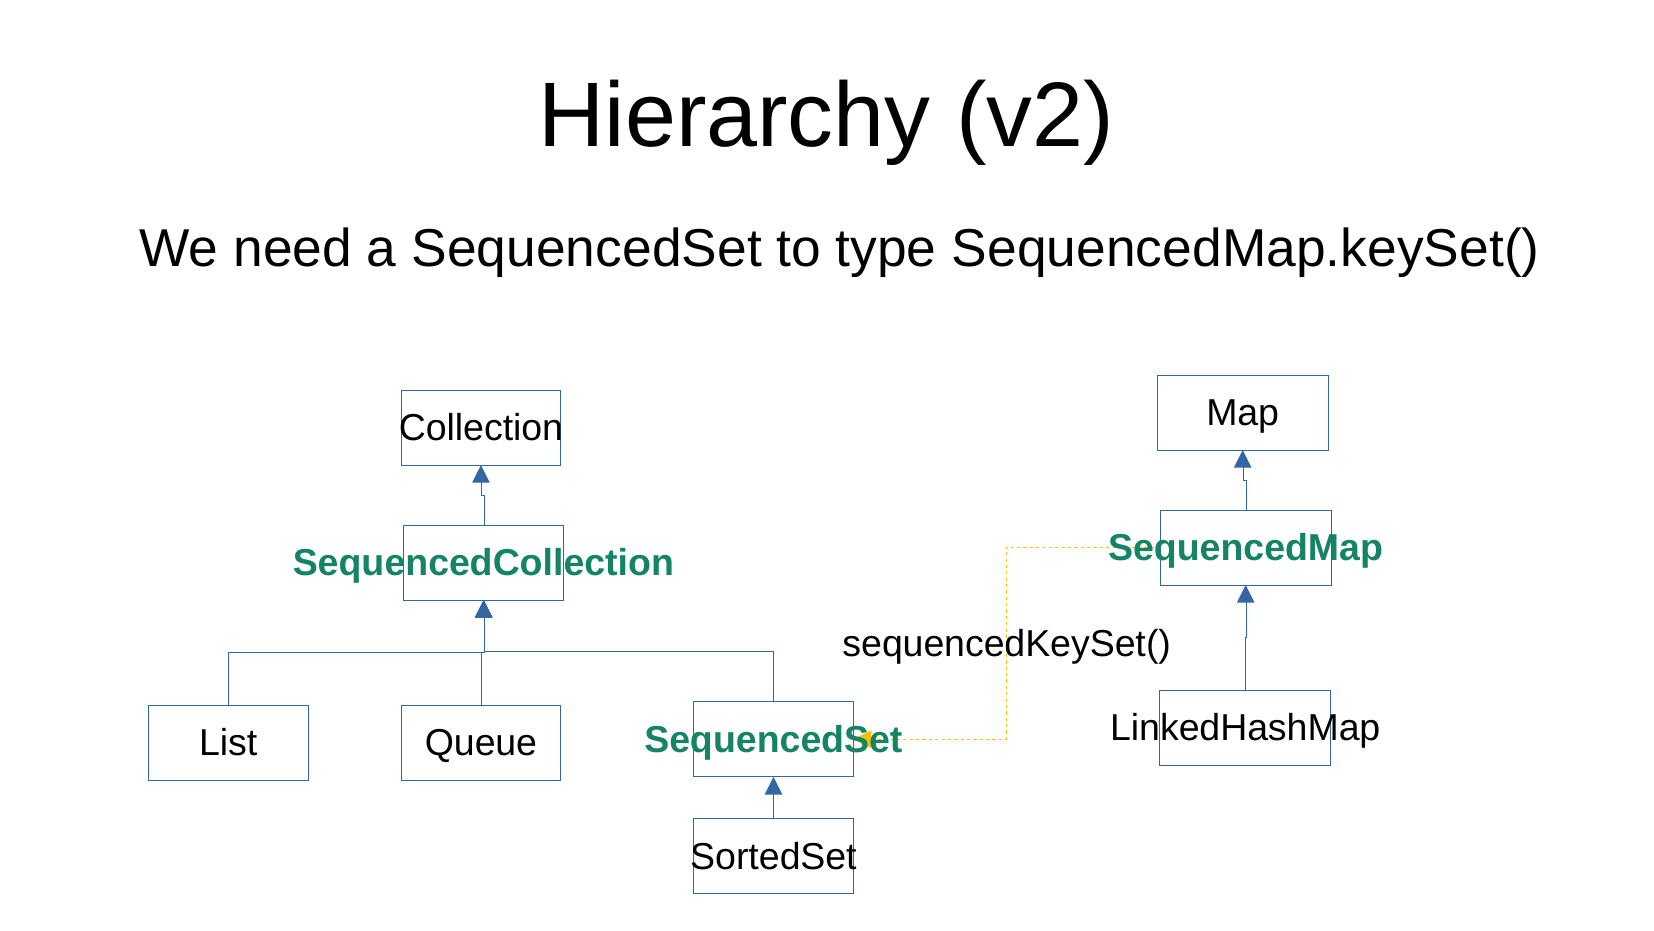

# Hierarchy (v2)
We need a SequencedSet to type SequencedMap.keySet()
Map
Collection
SequencedMap
SequencedCollection
LinkedHashMap
SequencedSet
List
Queue
SortedSet